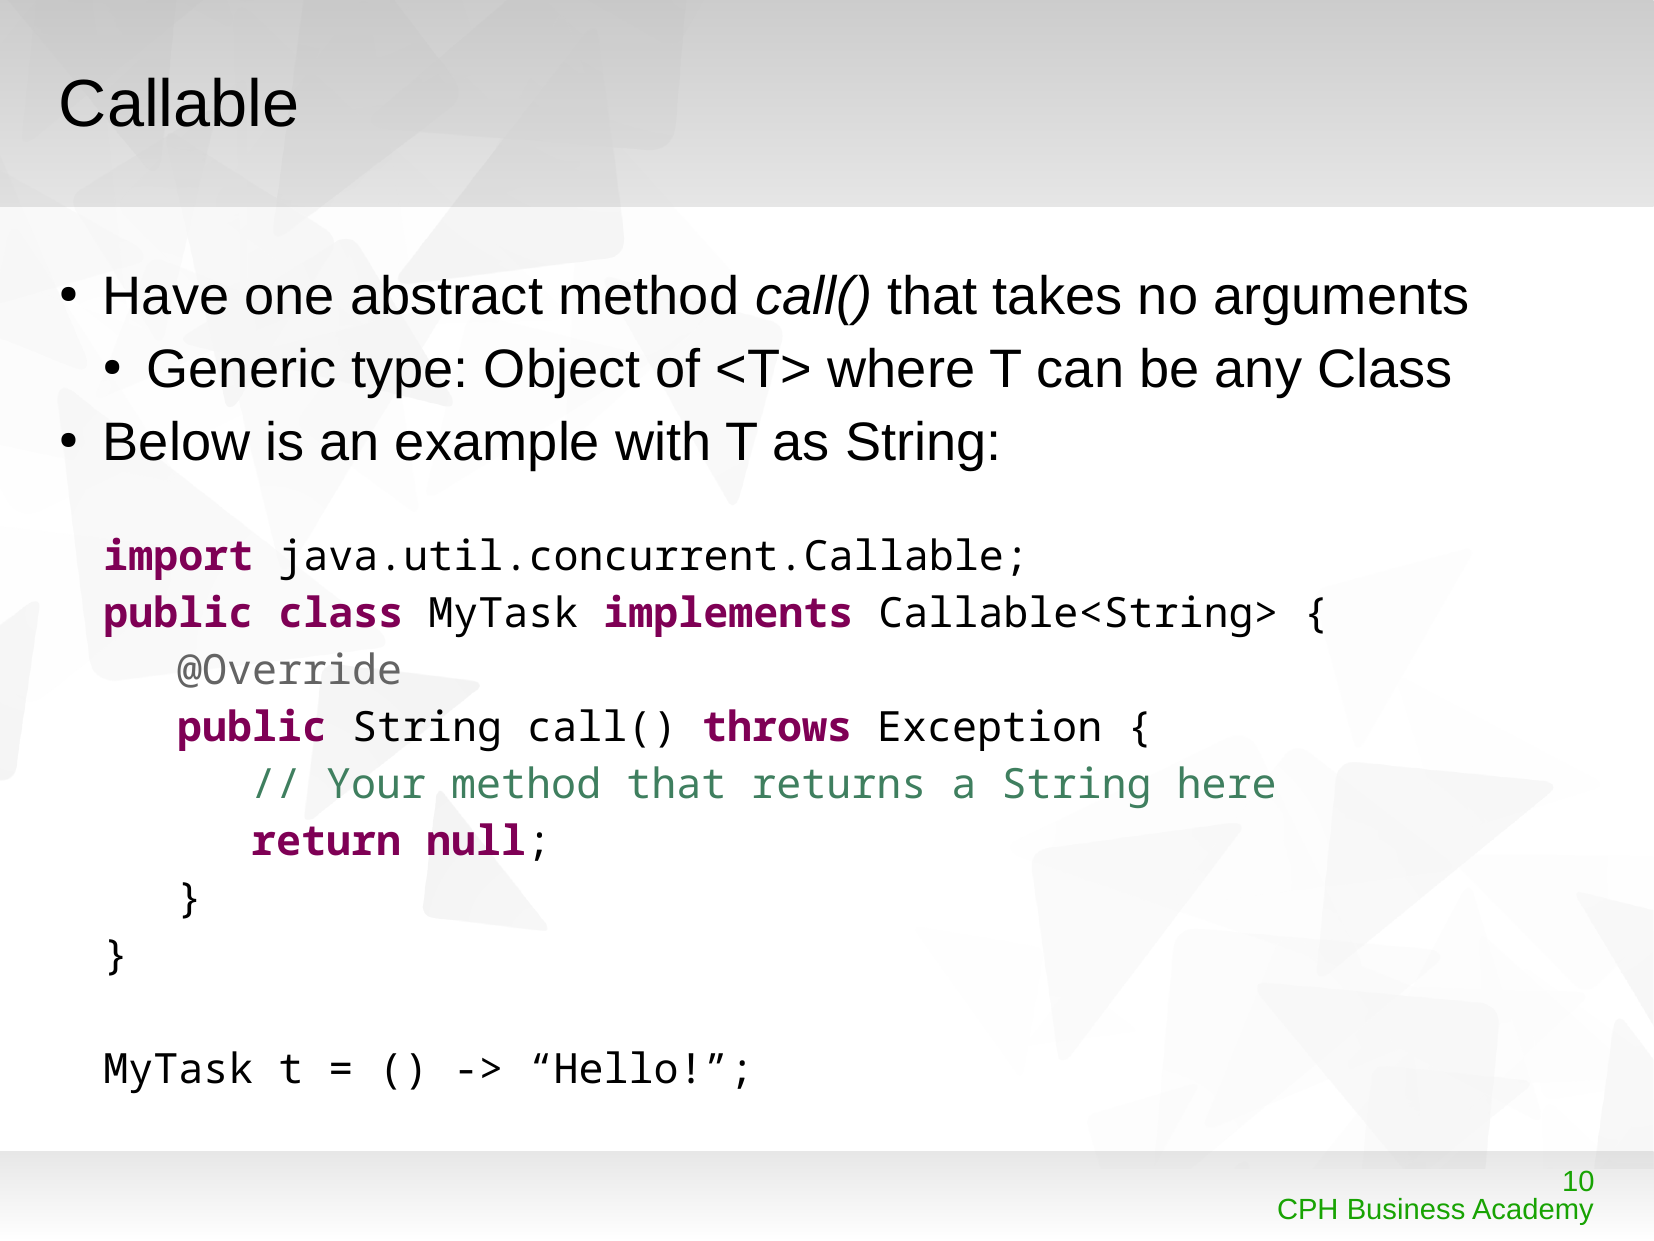

# Callable
Have one abstract method call() that takes no arguments
Generic type: Object of <T> where T can be any Class
Below is an example with T as String:
import java.util.concurrent.Callable;
public class MyTask implements Callable<String> {
	@Override
	public String call() throws Exception {
		// Your method that returns a String here
		return null;
	}
}
MyTask t = () -> “Hello!”;
10
CPH Business Academy